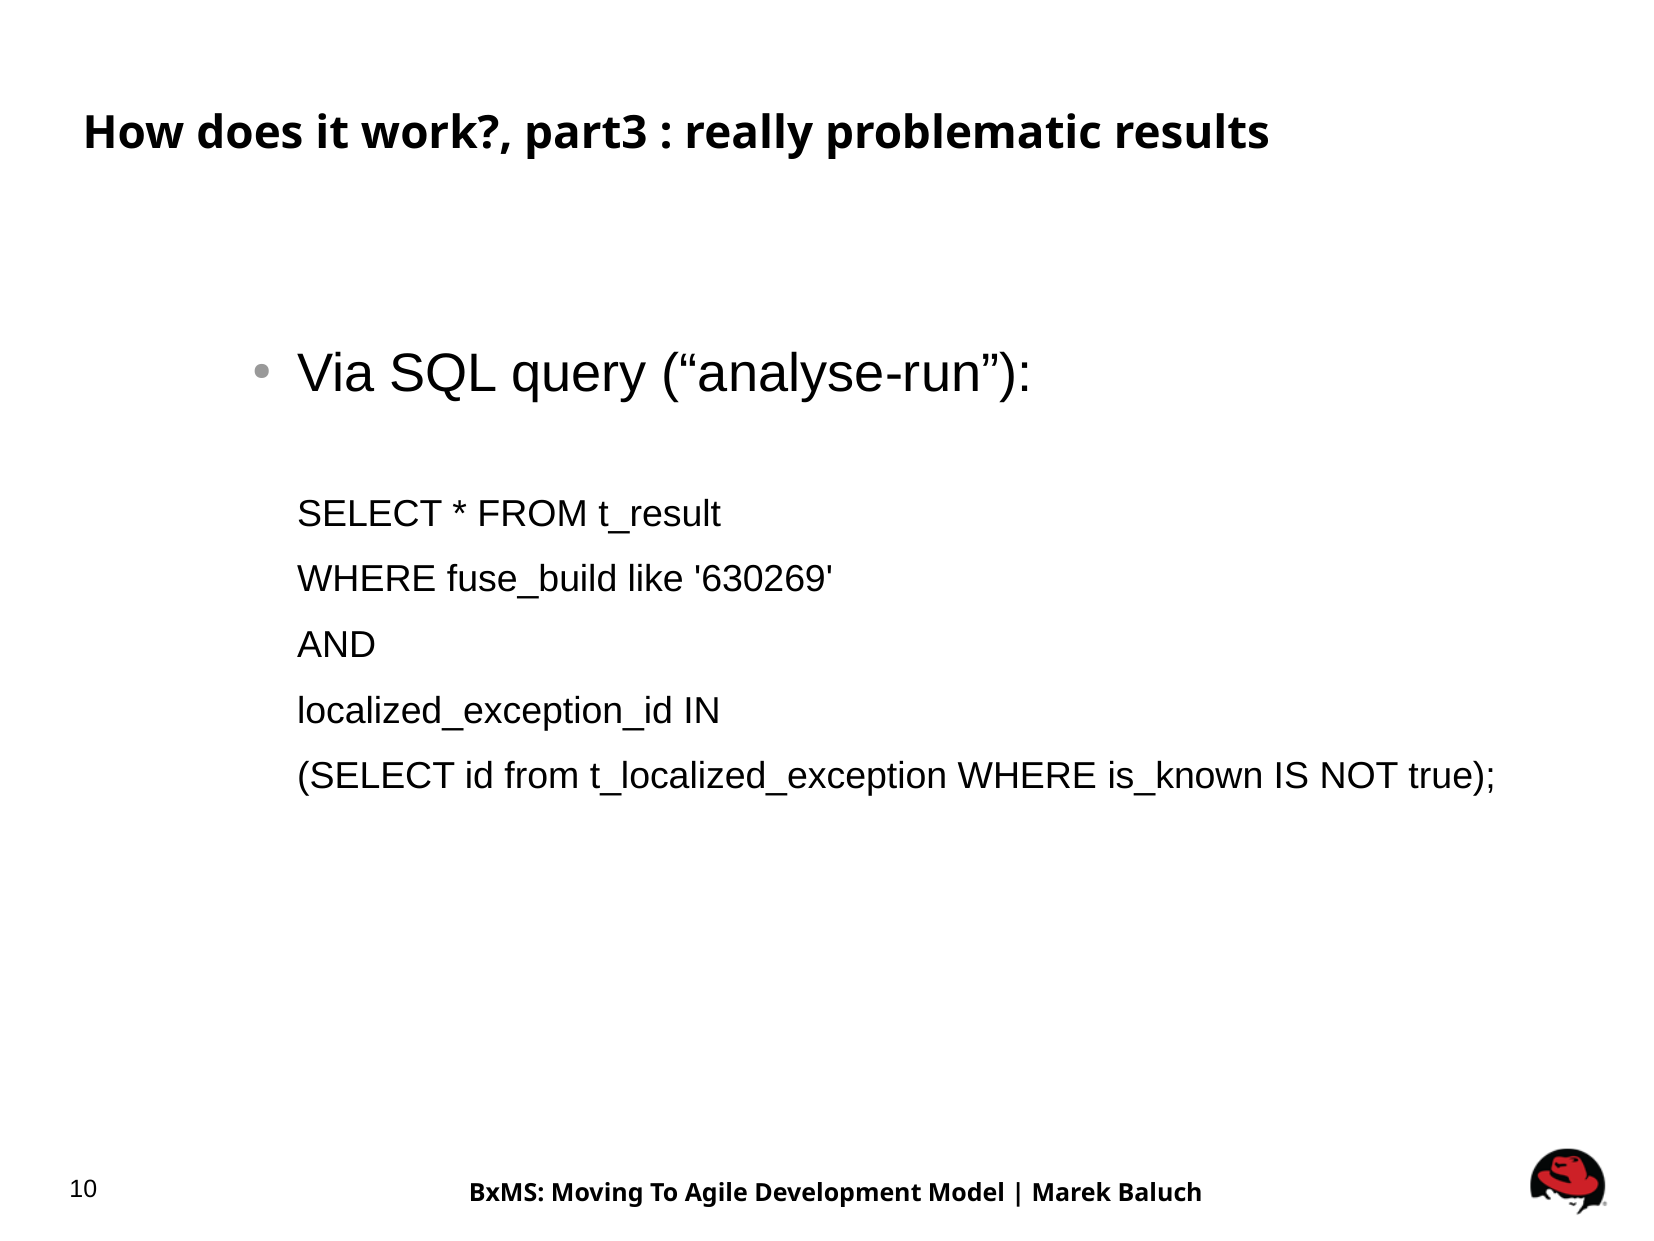

# How does it work?, part3 : really problematic results
Via SQL query (“analyse-run”):
SELECT * FROM t_result
WHERE fuse_build like '630269'
AND
localized_exception_id IN
(SELECT id from t_localized_exception WHERE is_known IS NOT true);